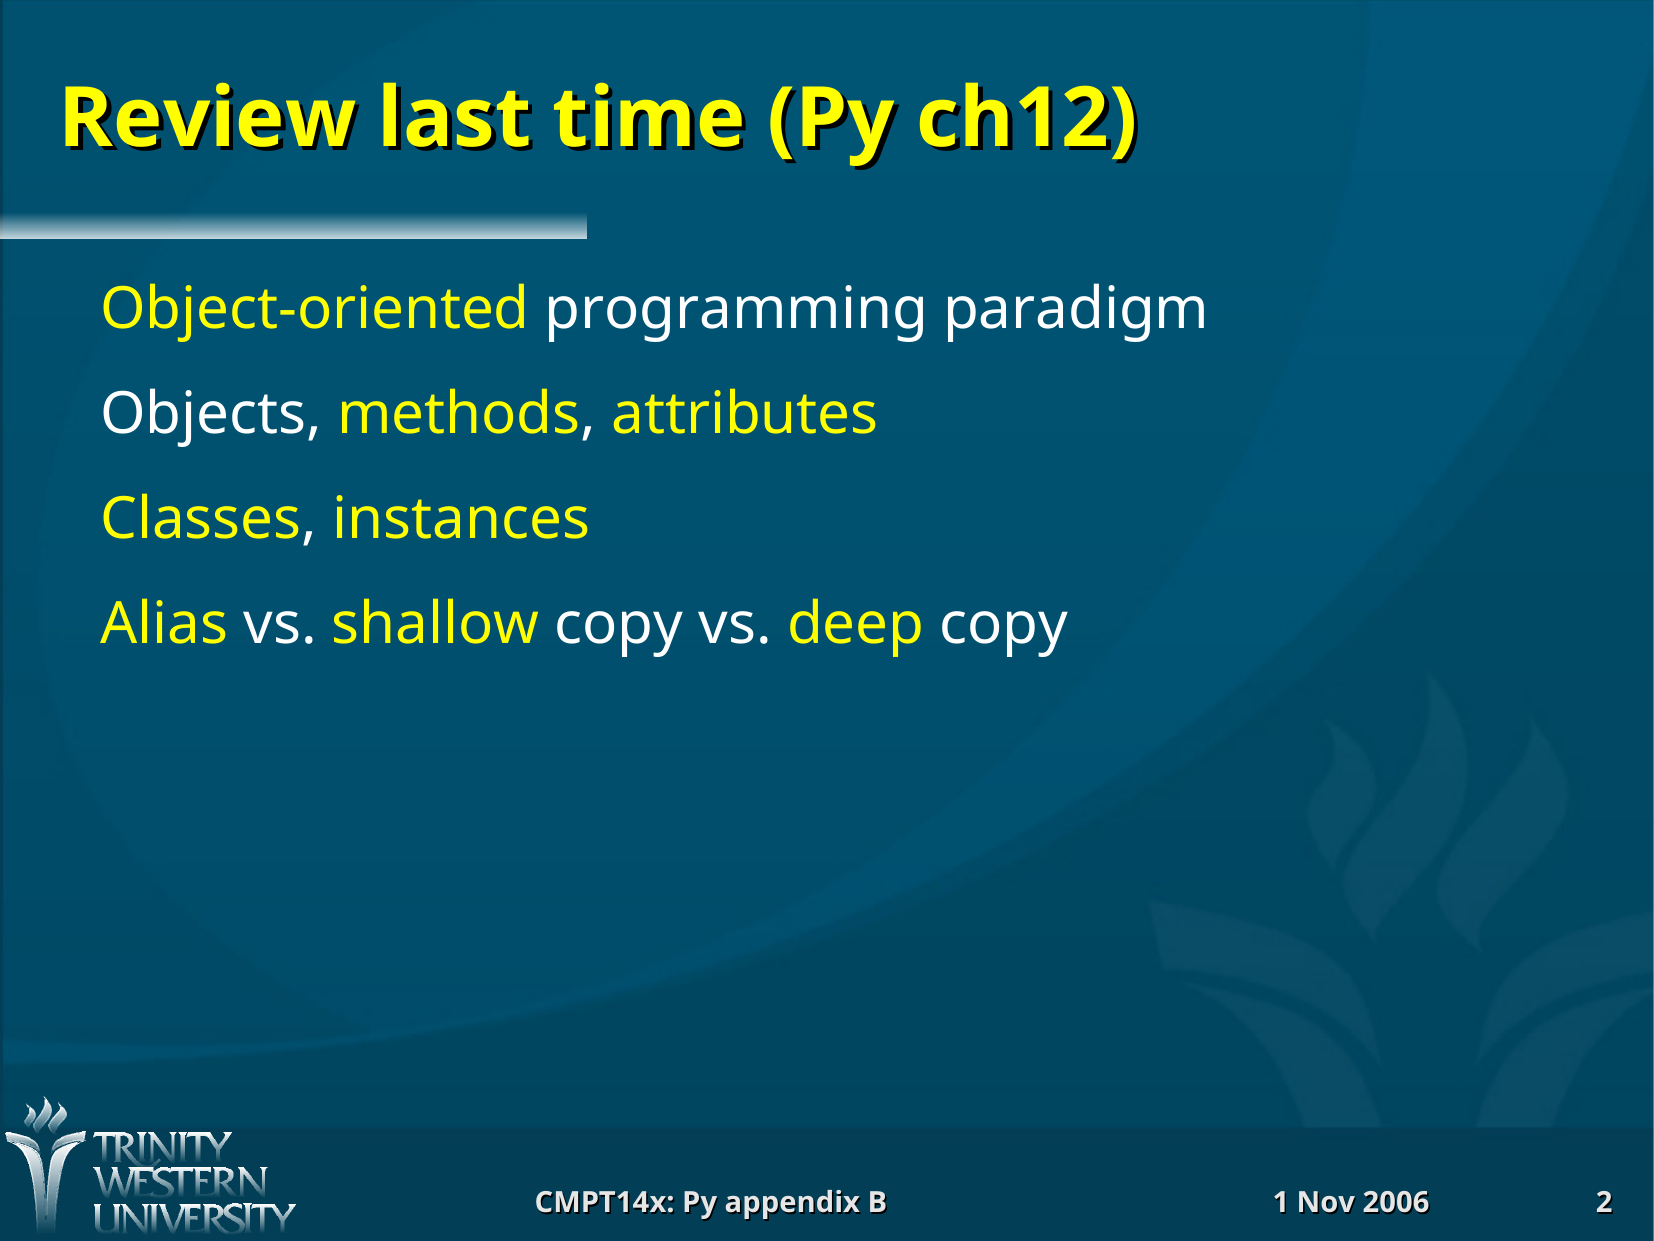

# Review last time (Py ch12)
Object-oriented programming paradigm
Objects, methods, attributes
Classes, instances
Alias vs. shallow copy vs. deep copy
CMPT14x: Py appendix B
1 Nov 2006
2